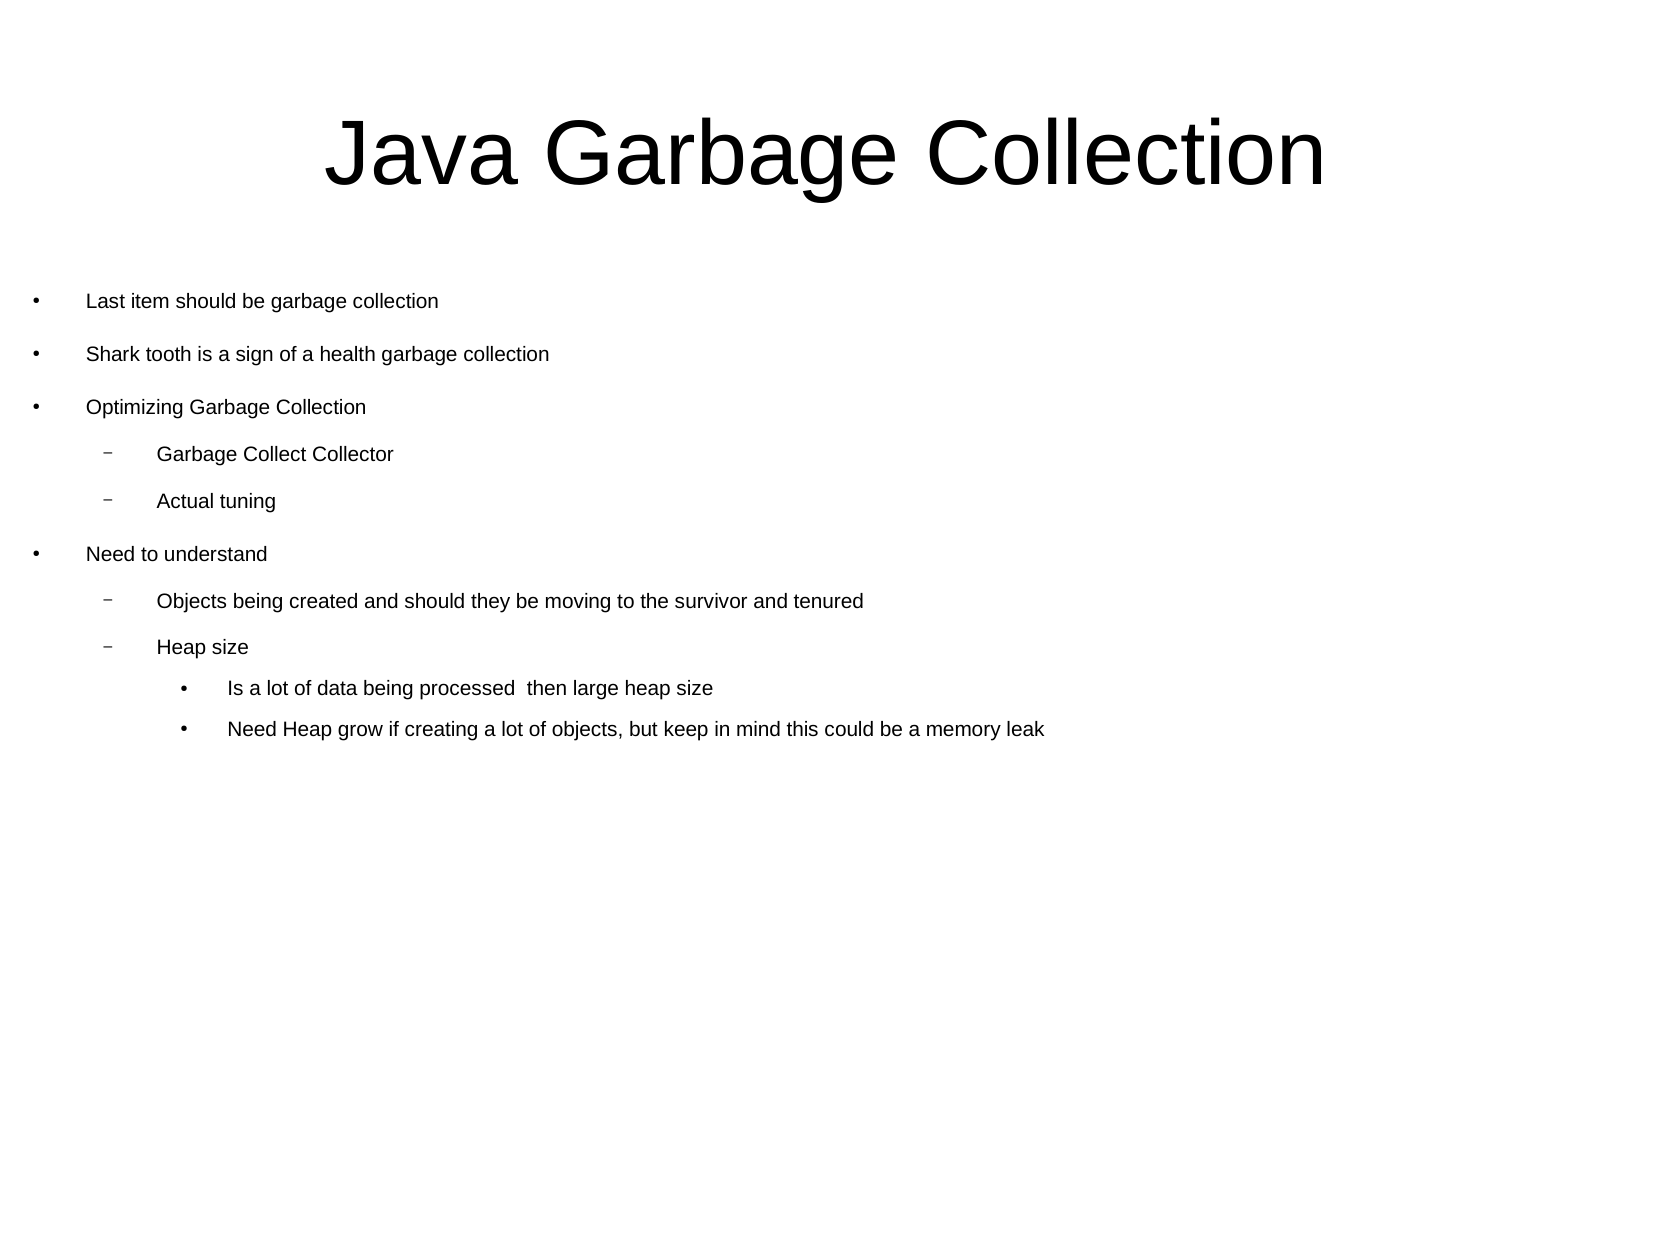

# Java Garbage Collection
Last item should be garbage collection
Shark tooth is a sign of a health garbage collection
Optimizing Garbage Collection
Garbage Collect Collector
Actual tuning
Need to understand
Objects being created and should they be moving to the survivor and tenured
Heap size
Is a lot of data being processed then large heap size
Need Heap grow if creating a lot of objects, but keep in mind this could be a memory leak